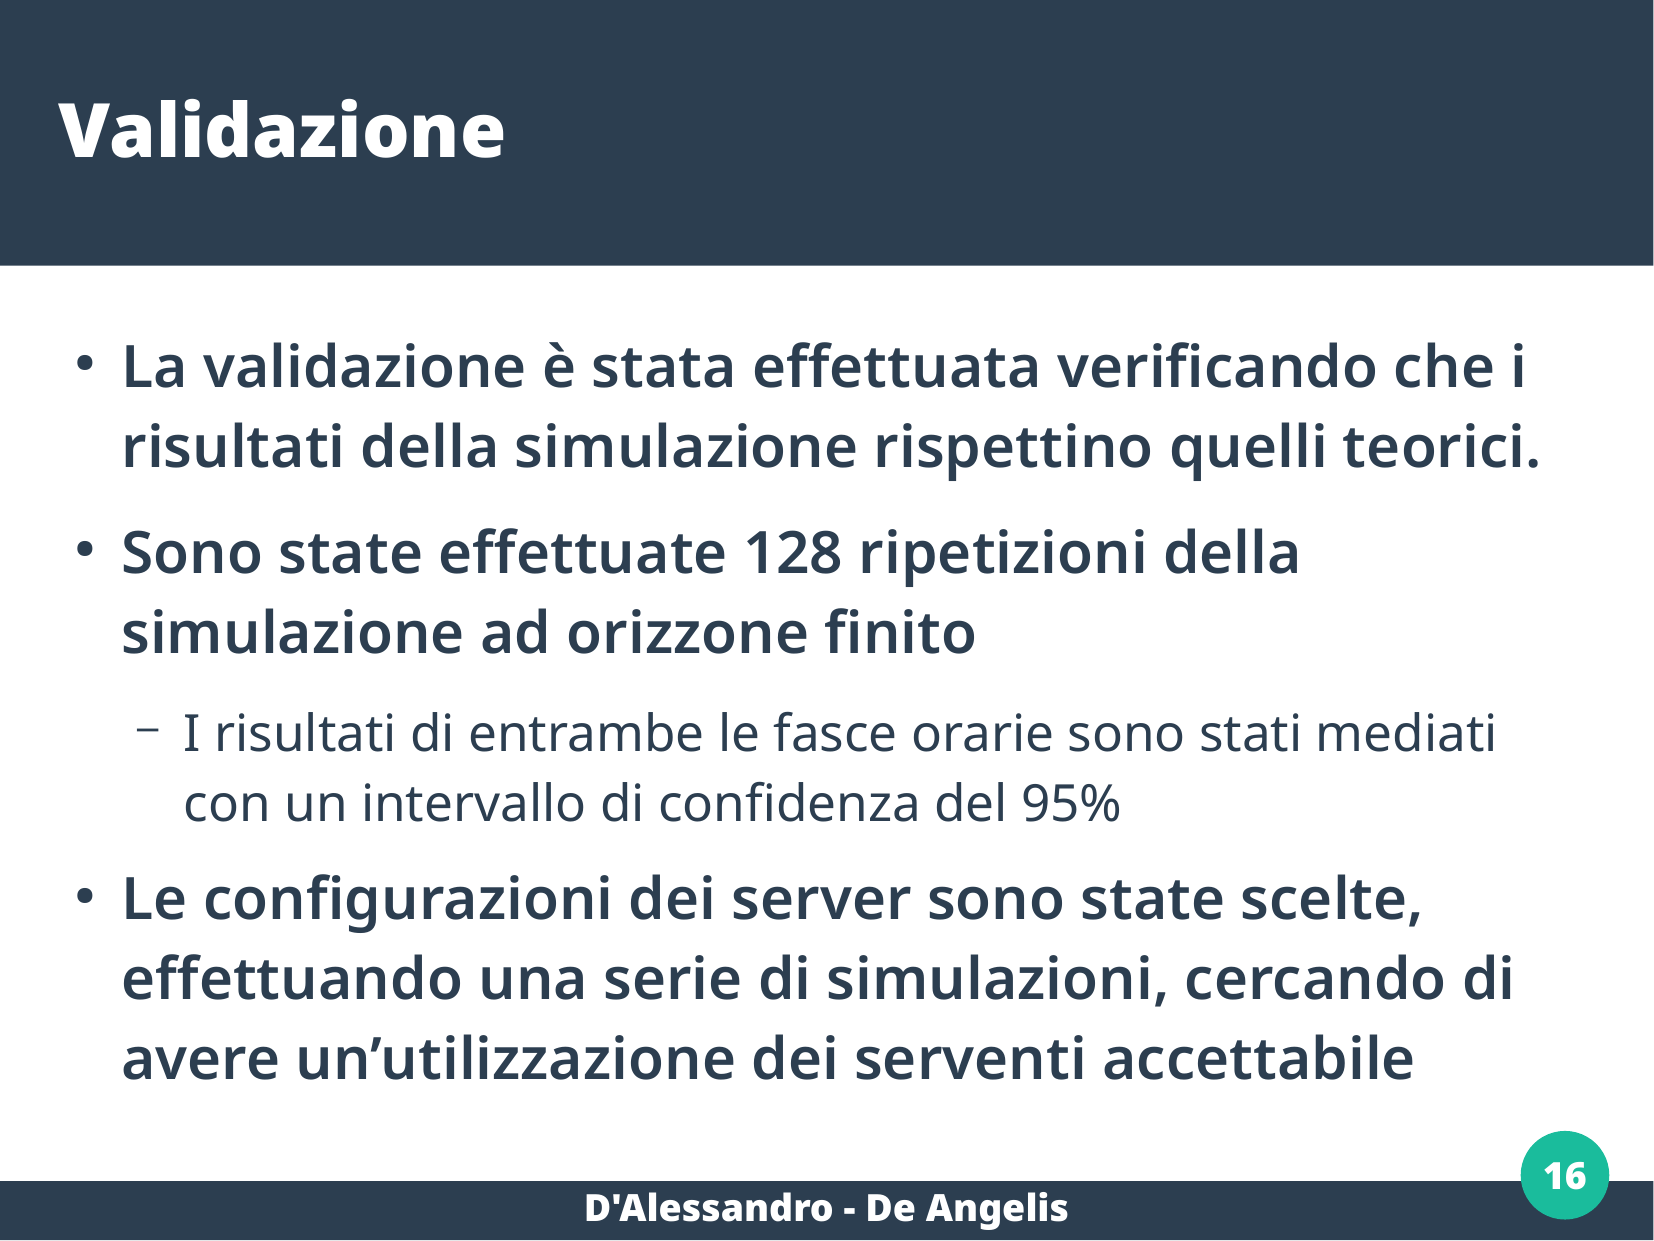

# Validazione
La validazione è stata effettuata verificando che i risultati della simulazione rispettino quelli teorici.
Sono state effettuate 128 ripetizioni della simulazione ad orizzone finito
I risultati di entrambe le fasce orarie sono stati mediati con un intervallo di confidenza del 95%
Le configurazioni dei server sono state scelte, effettuando una serie di simulazioni, cercando di avere un’utilizzazione dei serventi accettabile
16
D'Alessandro - De Angelis